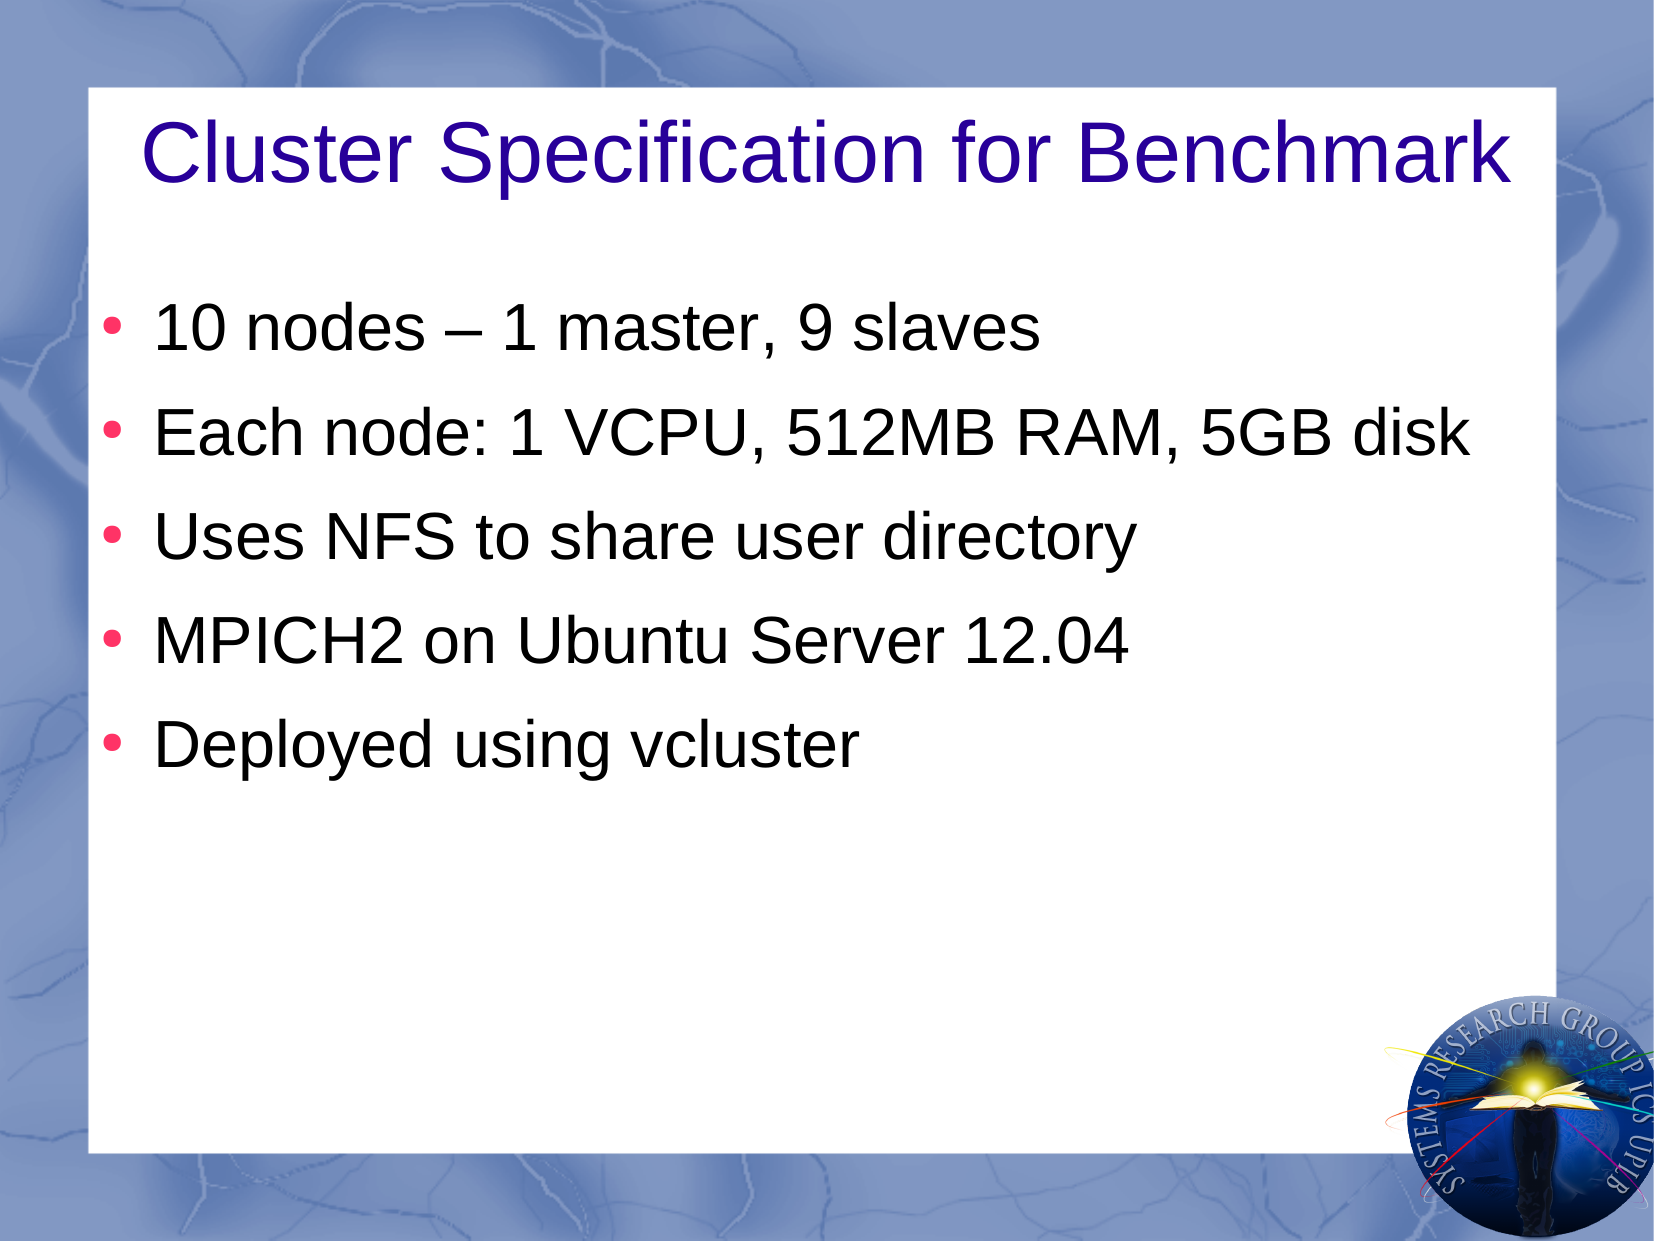

# Cluster Specification for Benchmark
10 nodes – 1 master, 9 slaves
Each node: 1 VCPU, 512MB RAM, 5GB disk
Uses NFS to share user directory
MPICH2 on Ubuntu Server 12.04
Deployed using vcluster